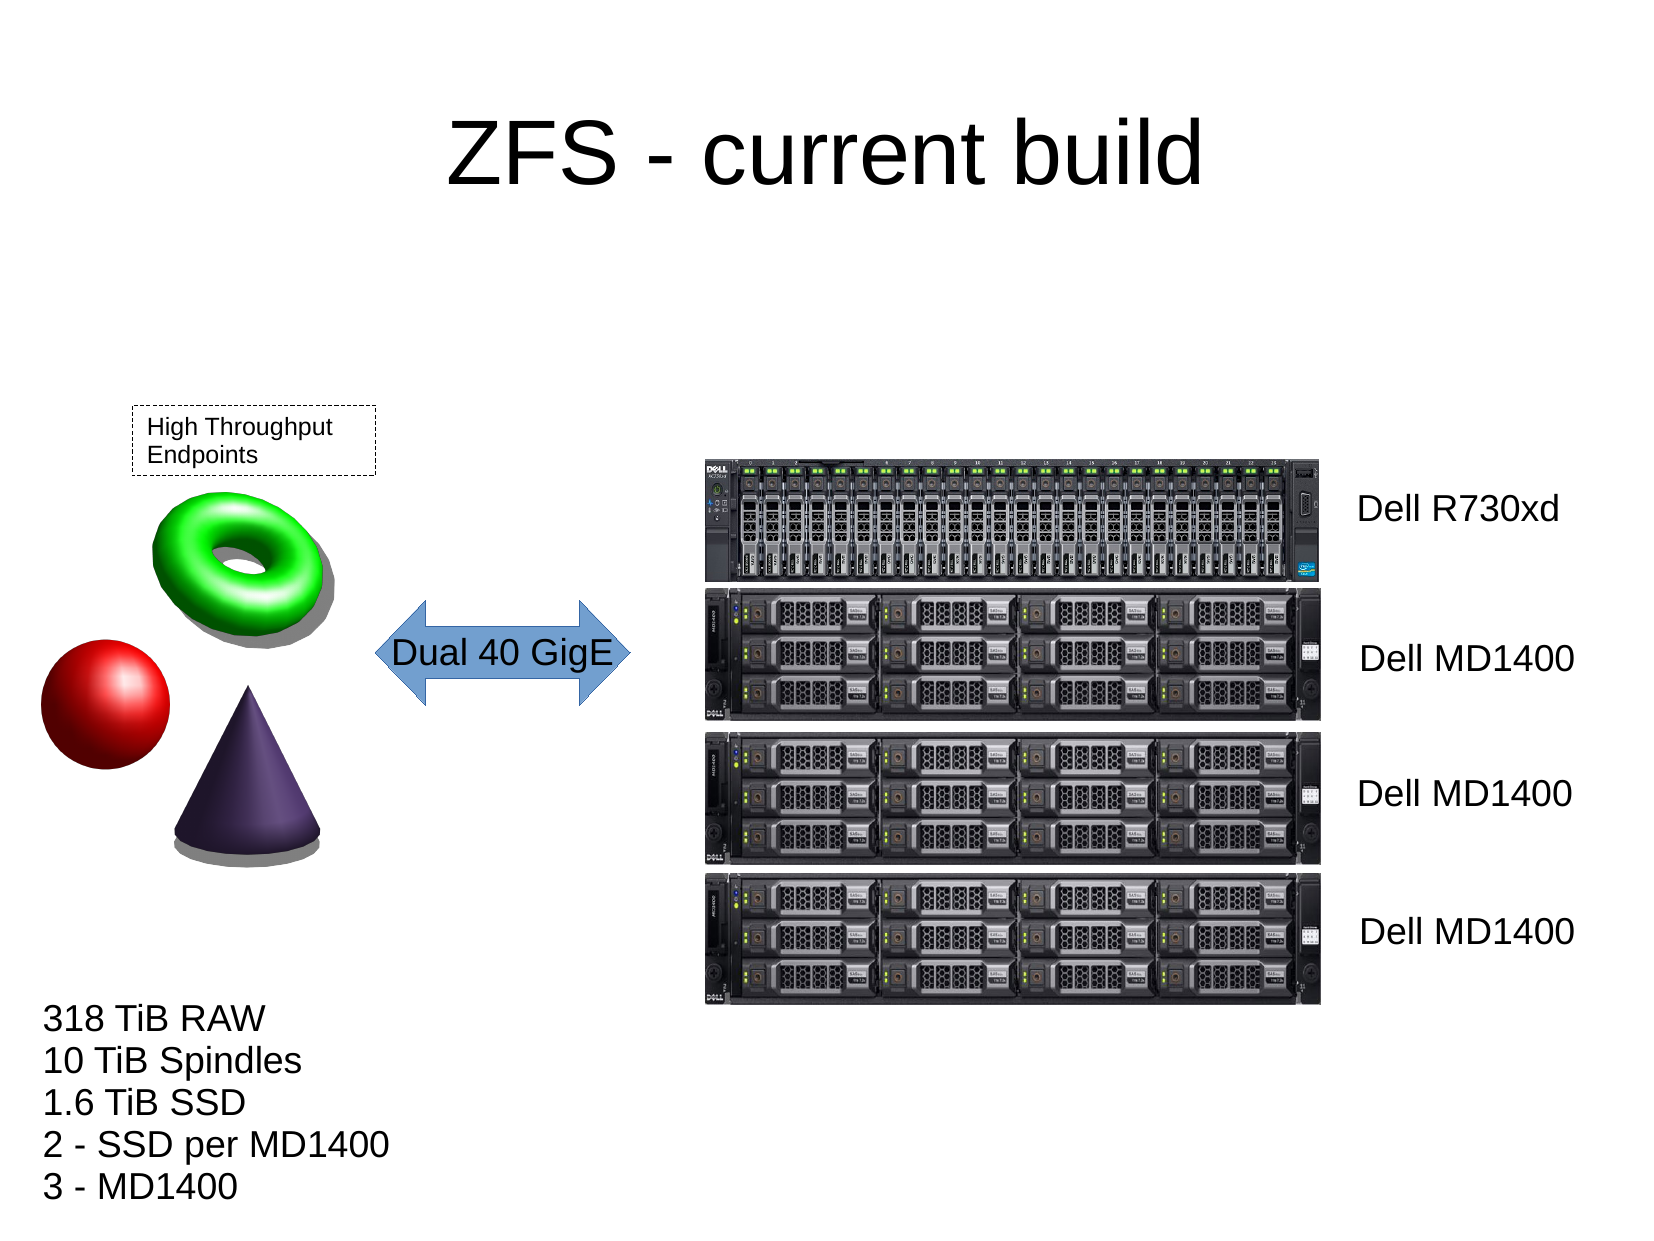

# ZFS - current build
High Throughput
Endpoints
Dell R730xd
Dual 40 GigE
Dell MD1400
Dell MD1400
Dell MD1400
318 TiB RAW
10 TiB Spindles
1.6 TiB SSD
2 - SSD per MD1400
3 - MD1400